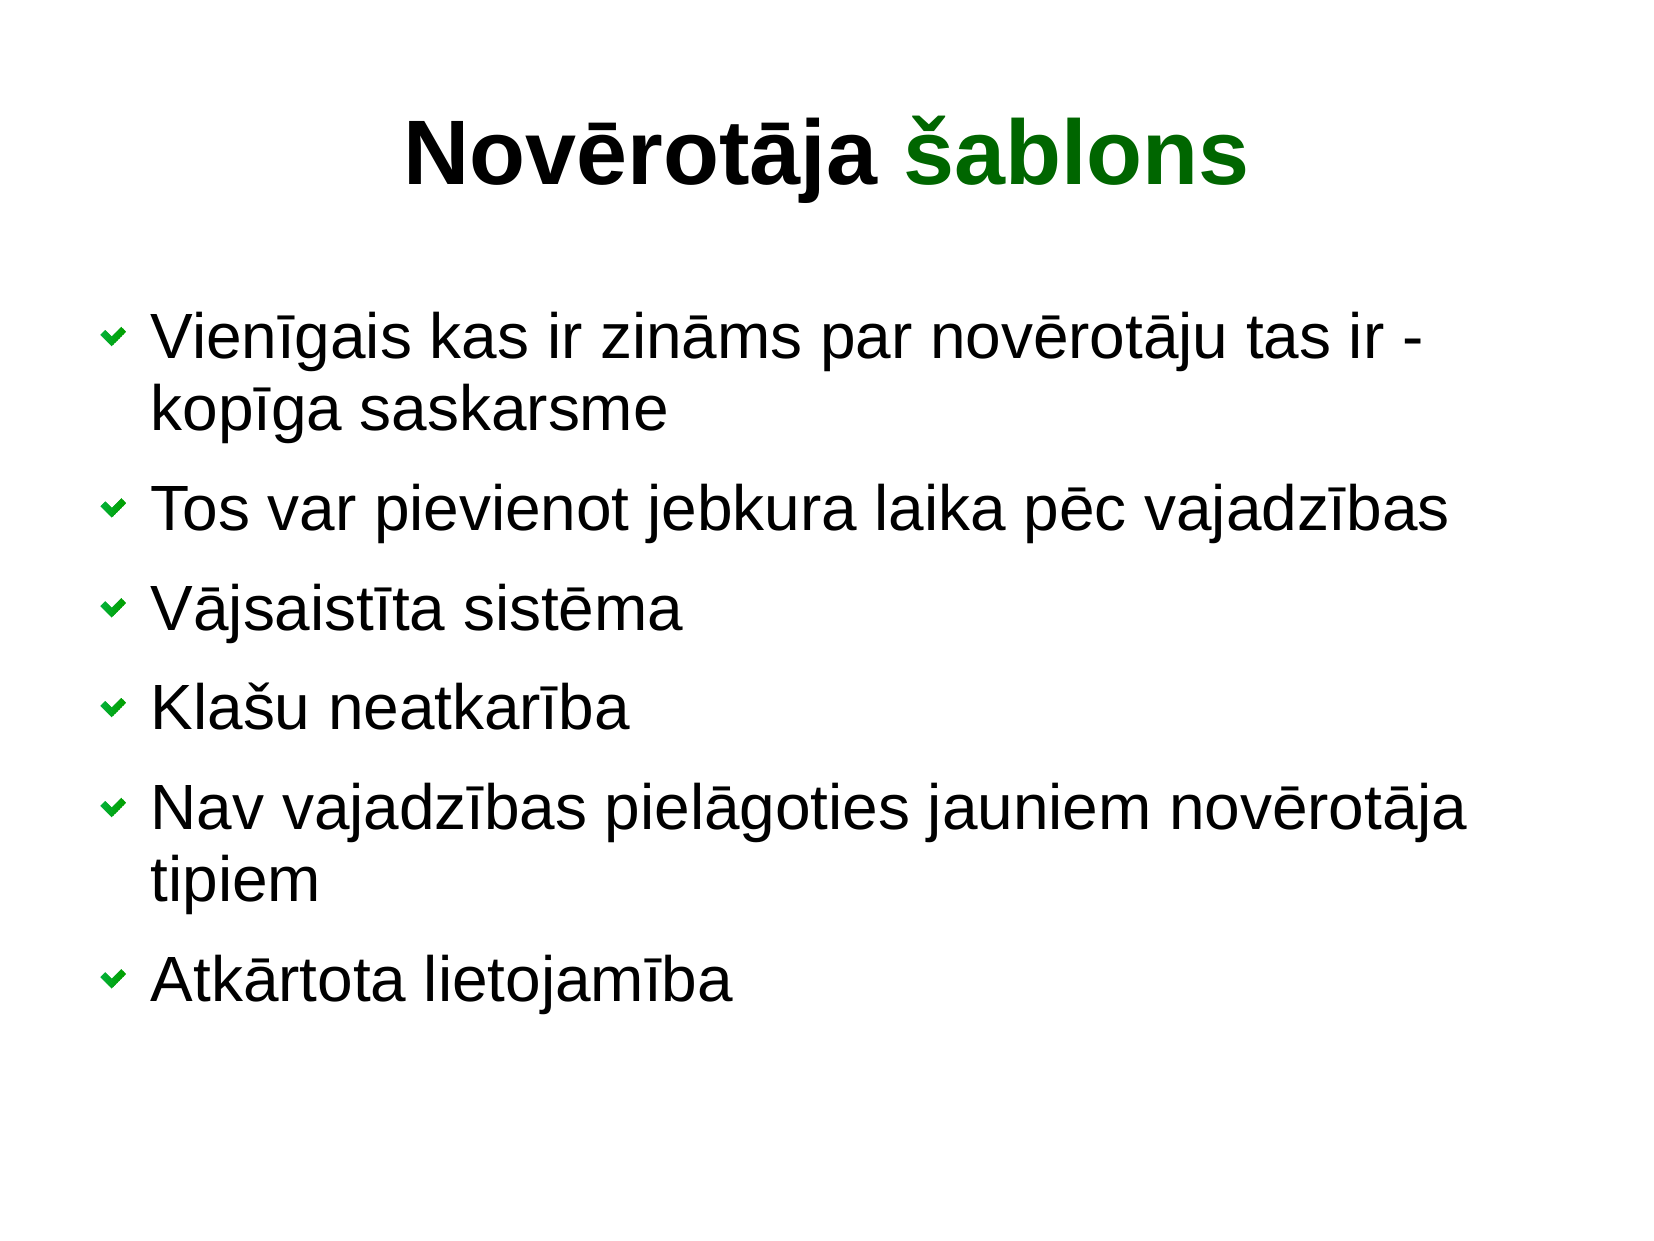

# Novērotāja šablons
Vienīgais kas ir zināms par novērotāju tas ir - kopīga saskarsme
Tos var pievienot jebkura laika pēc vajadzības
Vājsaistīta sistēma
Klašu neatkarība
Nav vajadzības pielāgoties jauniem novērotāja tipiem
Atkārtota lietojamība